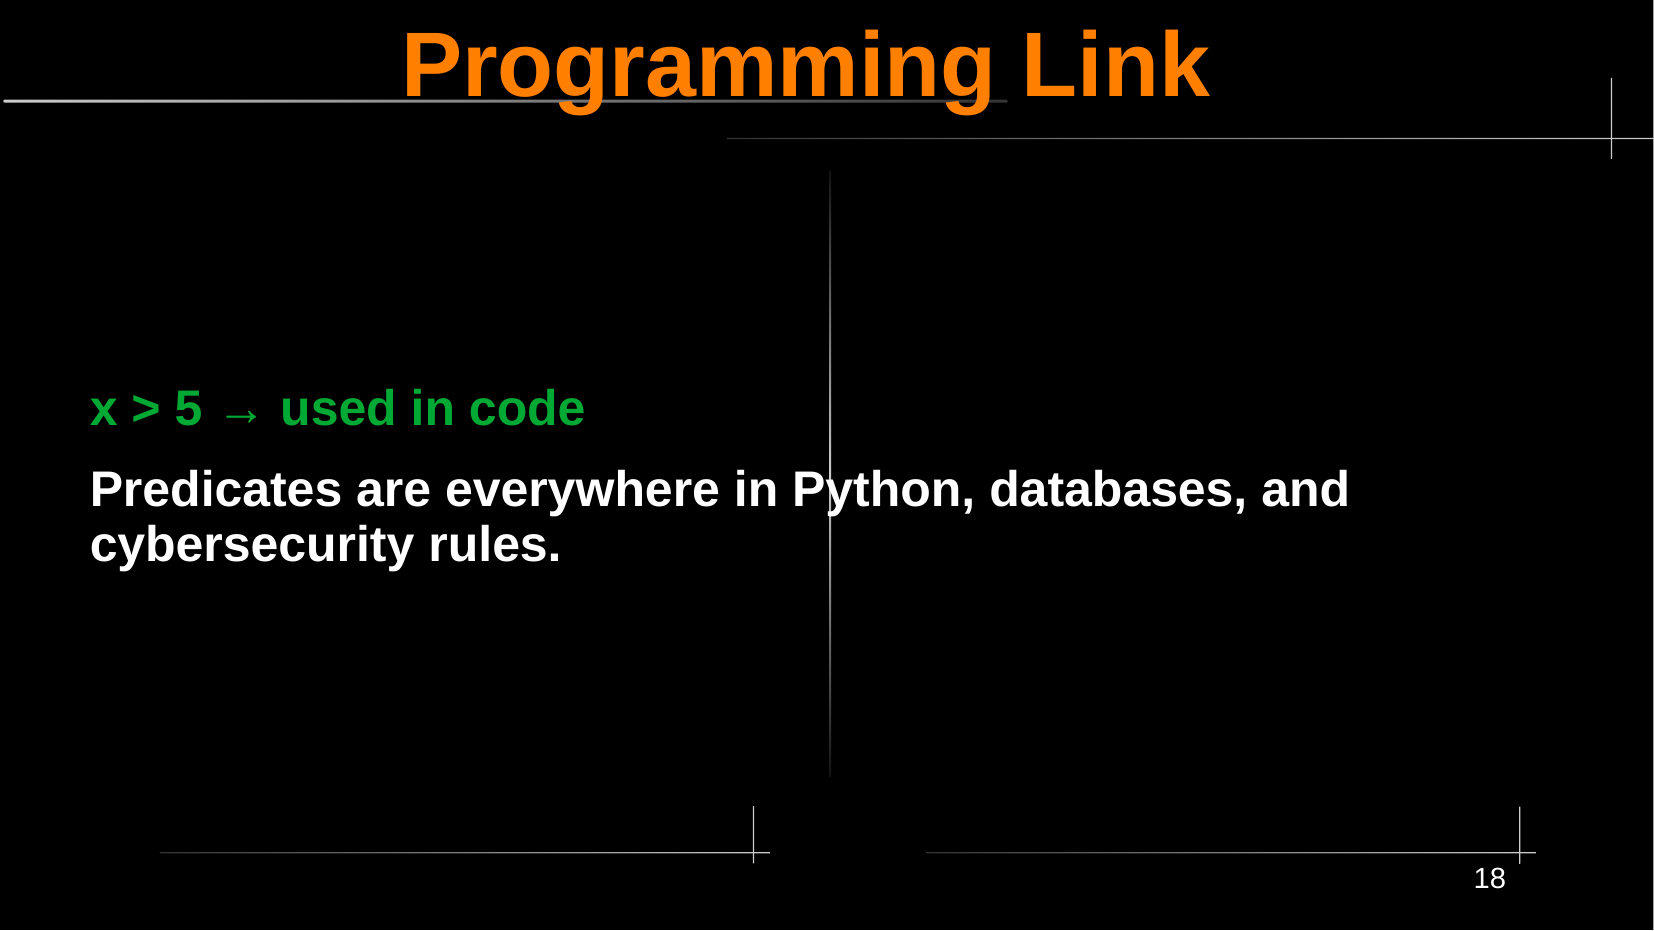

# Programming Link
x > 5 → used in code
Predicates are everywhere in Python, databases, and cybersecurity rules.
18